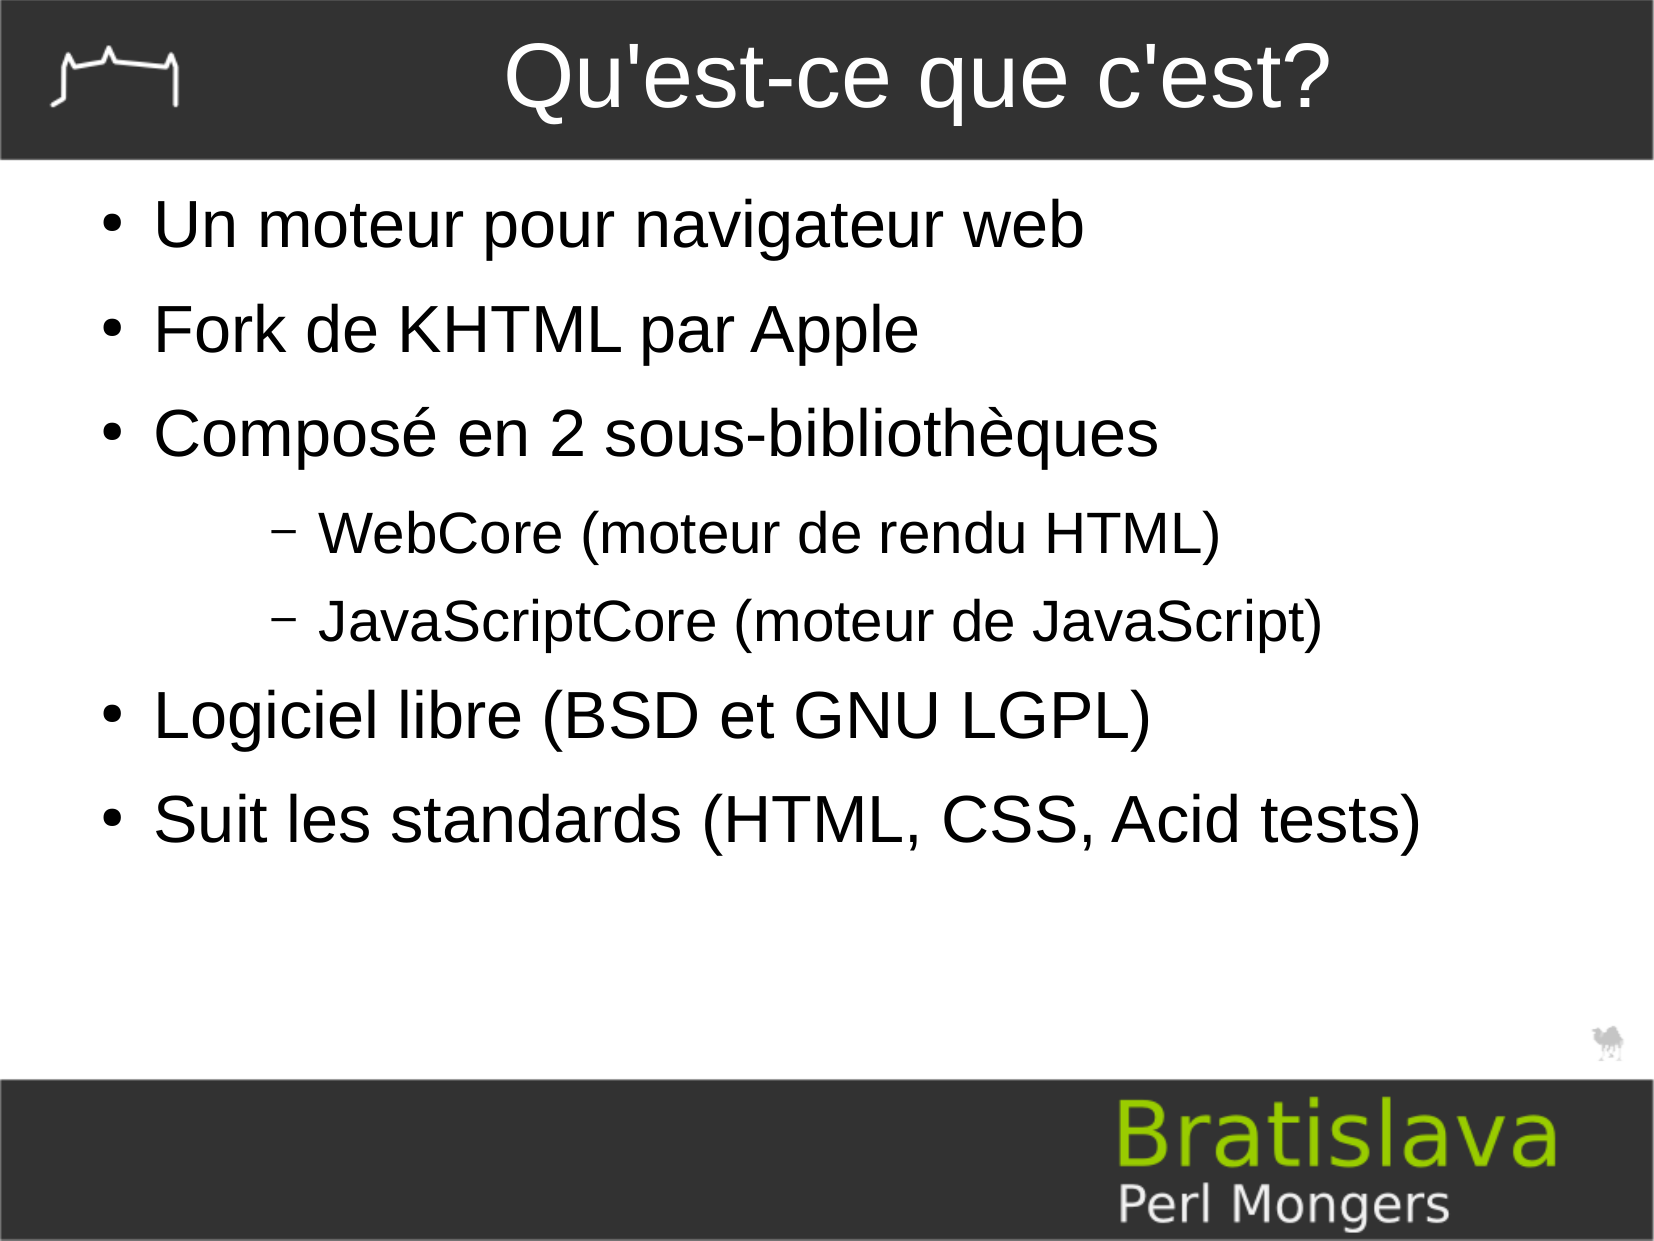

# Qu'est-ce que c'est?
Un moteur pour navigateur web
Fork de KHTML par Apple
Composé en 2 sous-bibliothèques
WebCore (moteur de rendu HTML)
JavaScriptCore (moteur de JavaScript)
Logiciel libre (BSD et GNU LGPL)
Suit les standards (HTML, CSS, Acid tests)